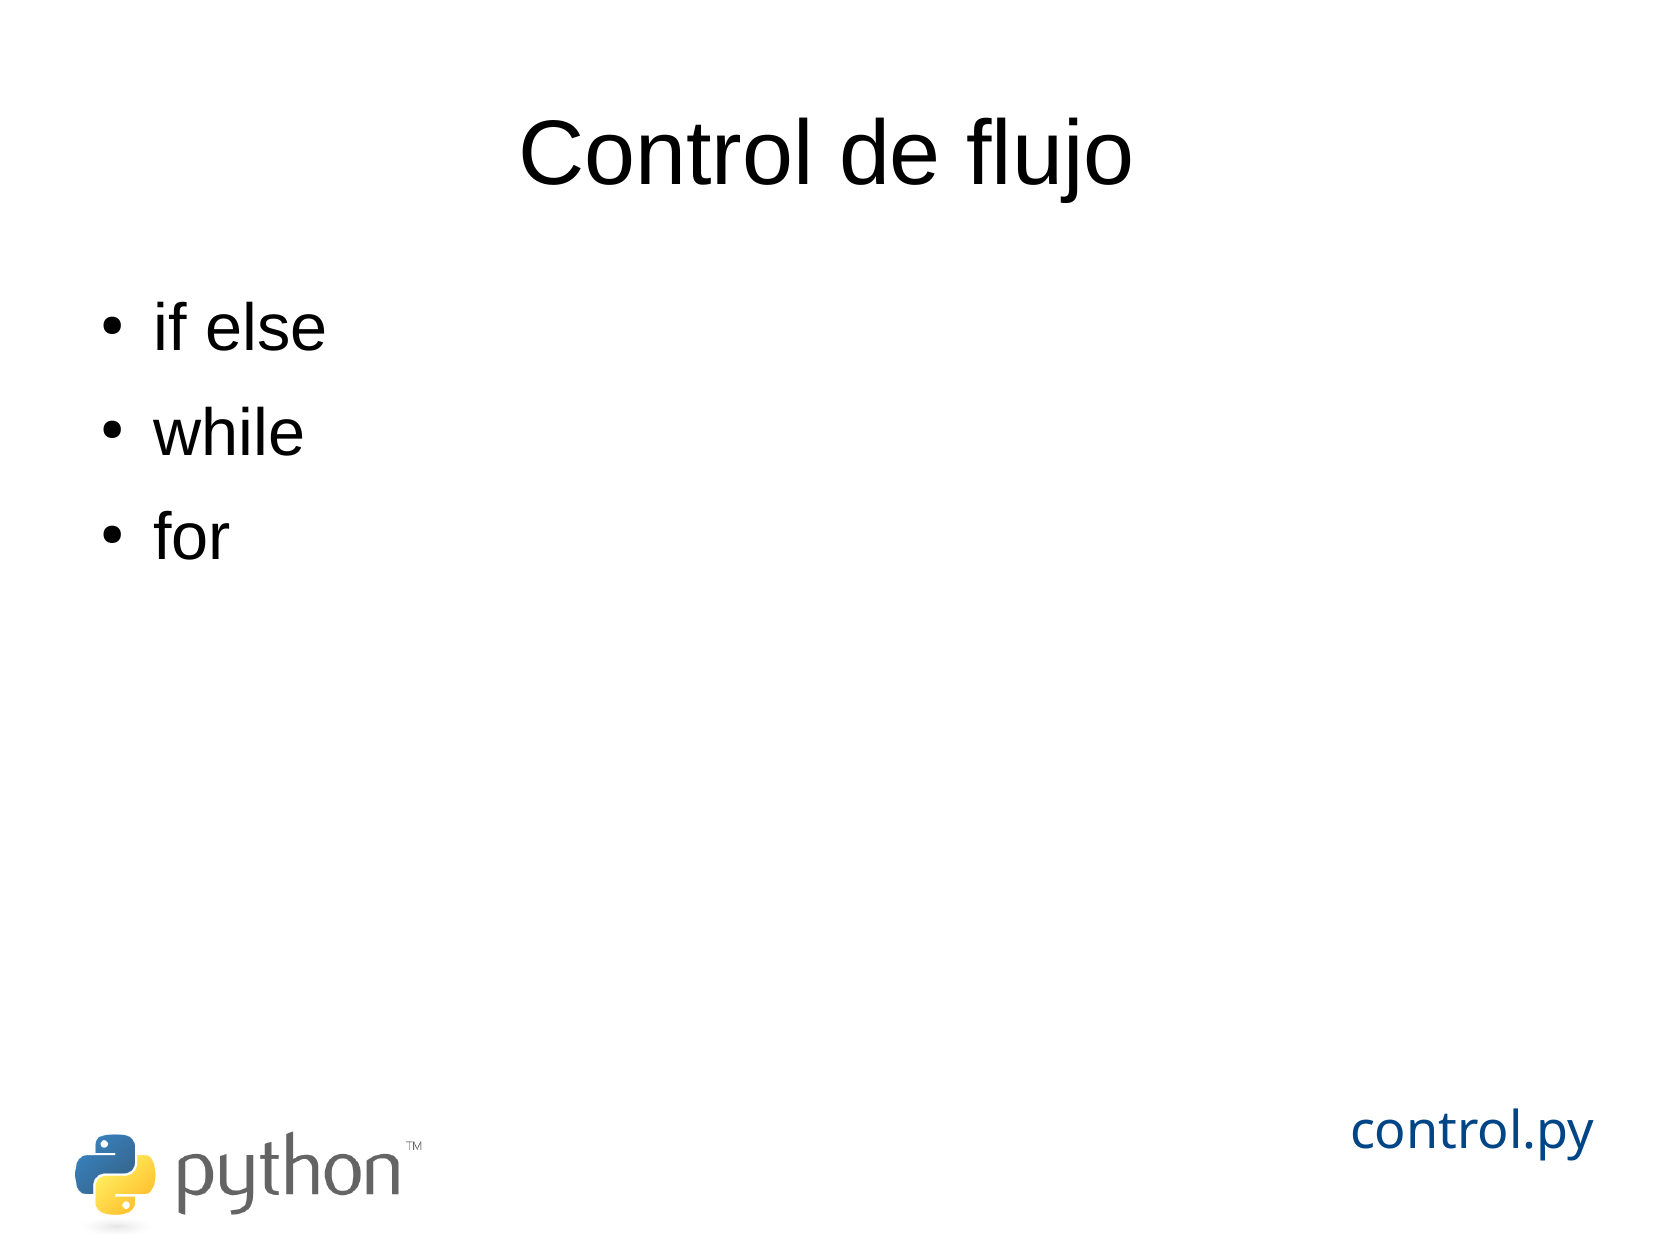

# Control de flujo
if else
while
for
control.py